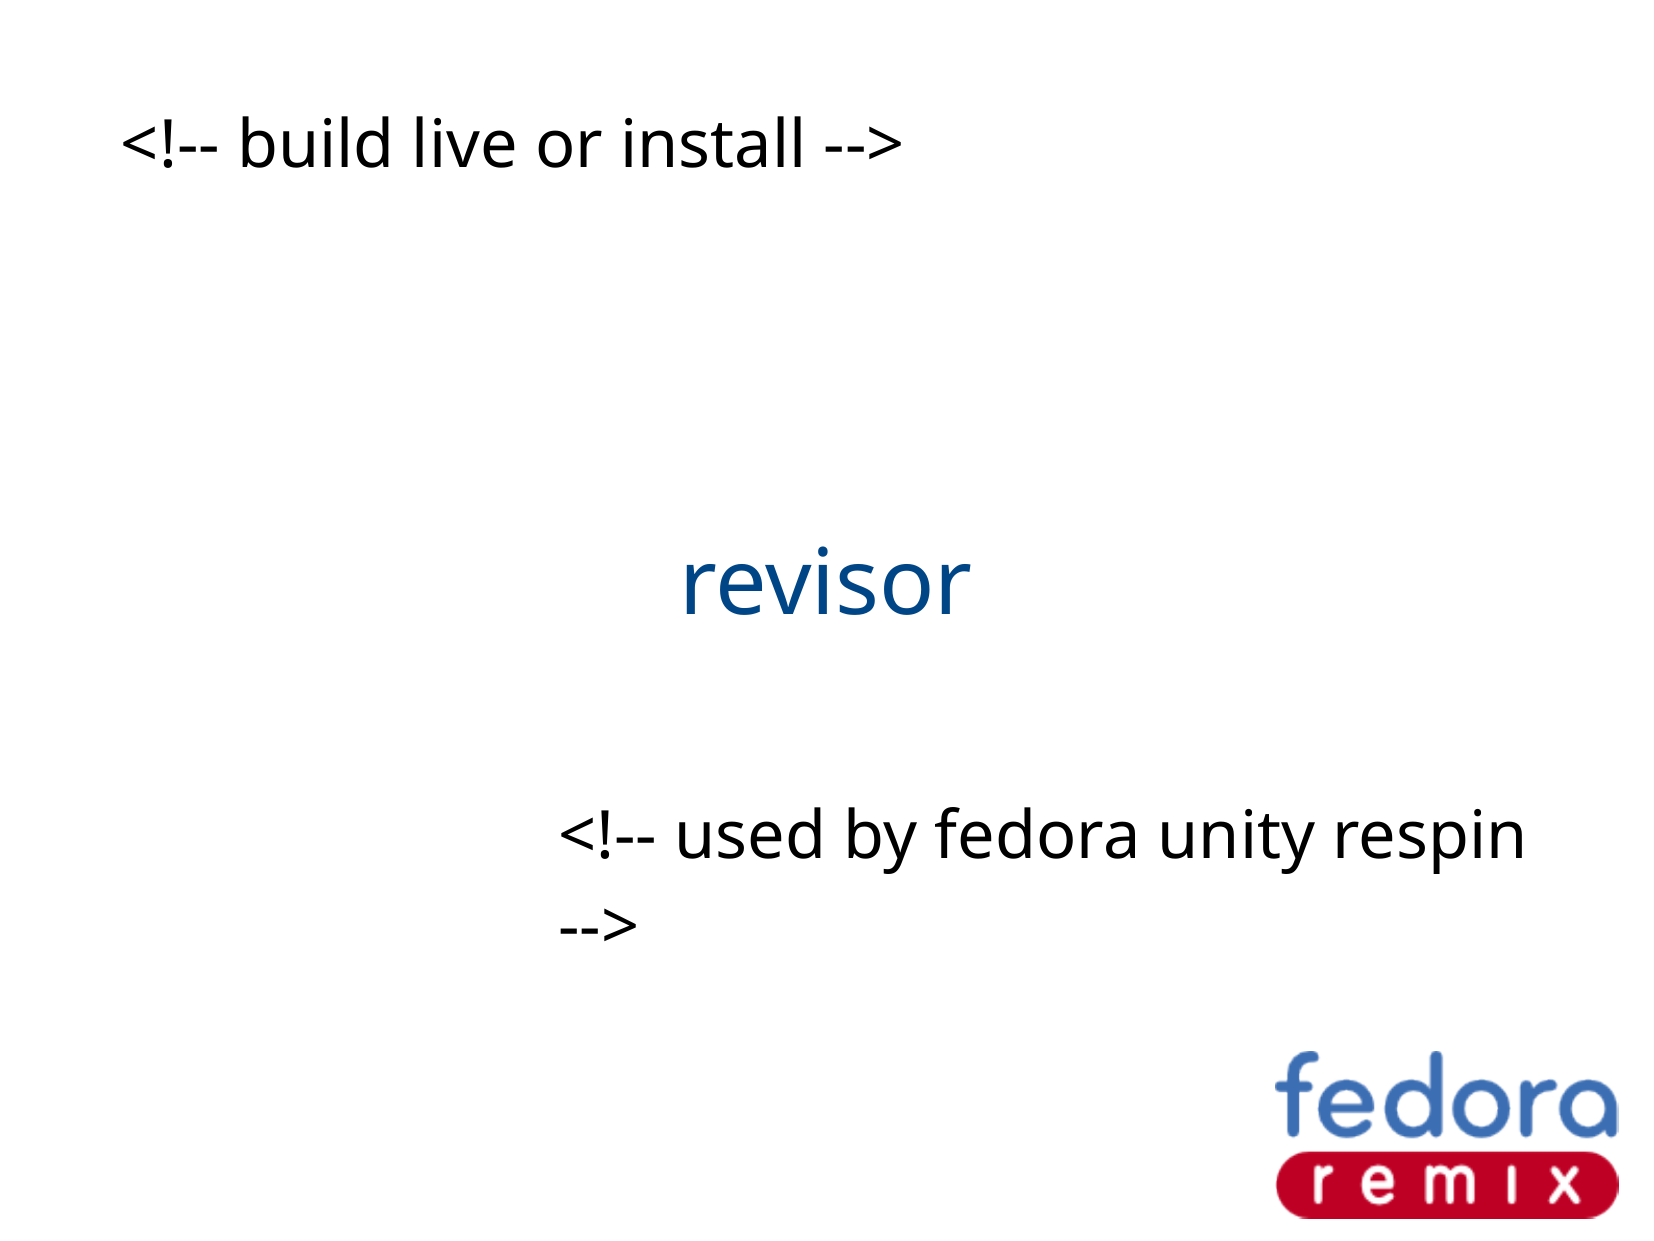

# revisor
<!-- build live or install -->
<!-- used by fedora unity respin -->